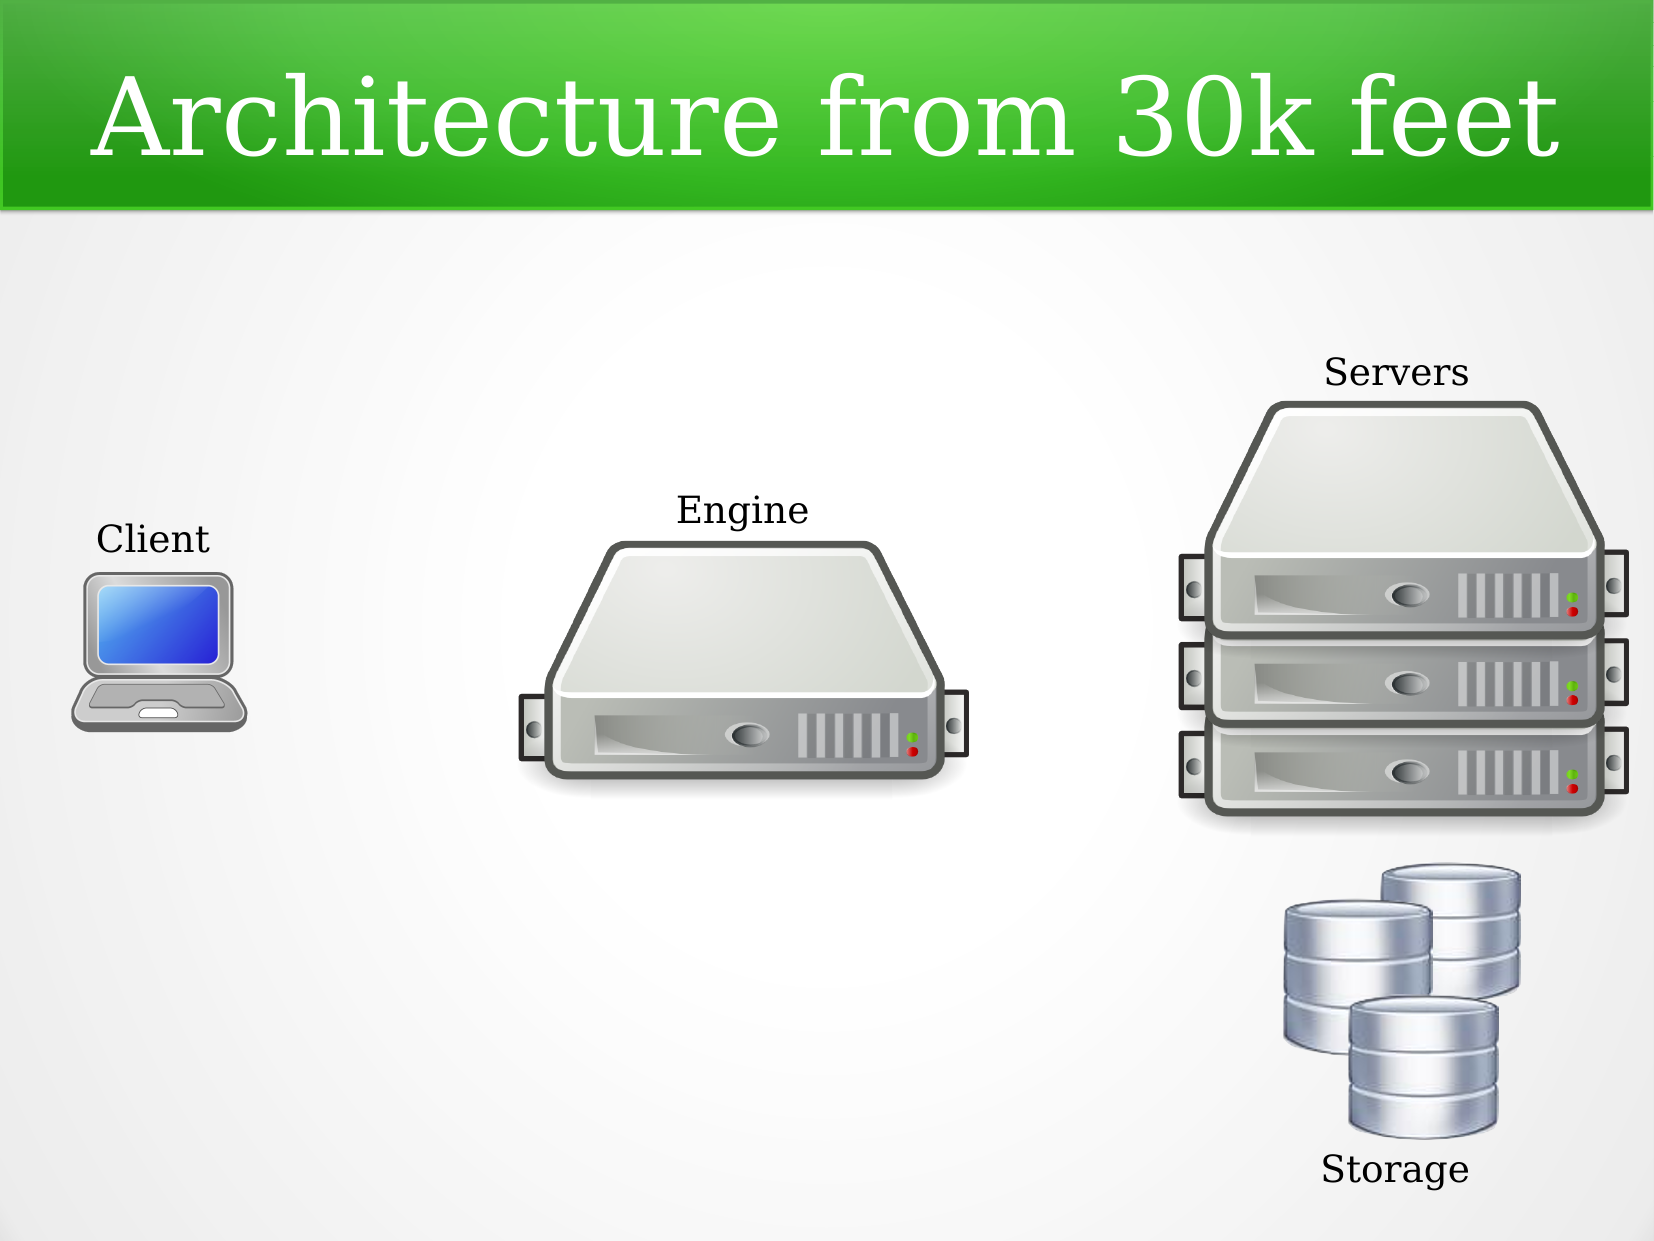

# Architecture from 30k feet
Servers
Engine
Client
Storage